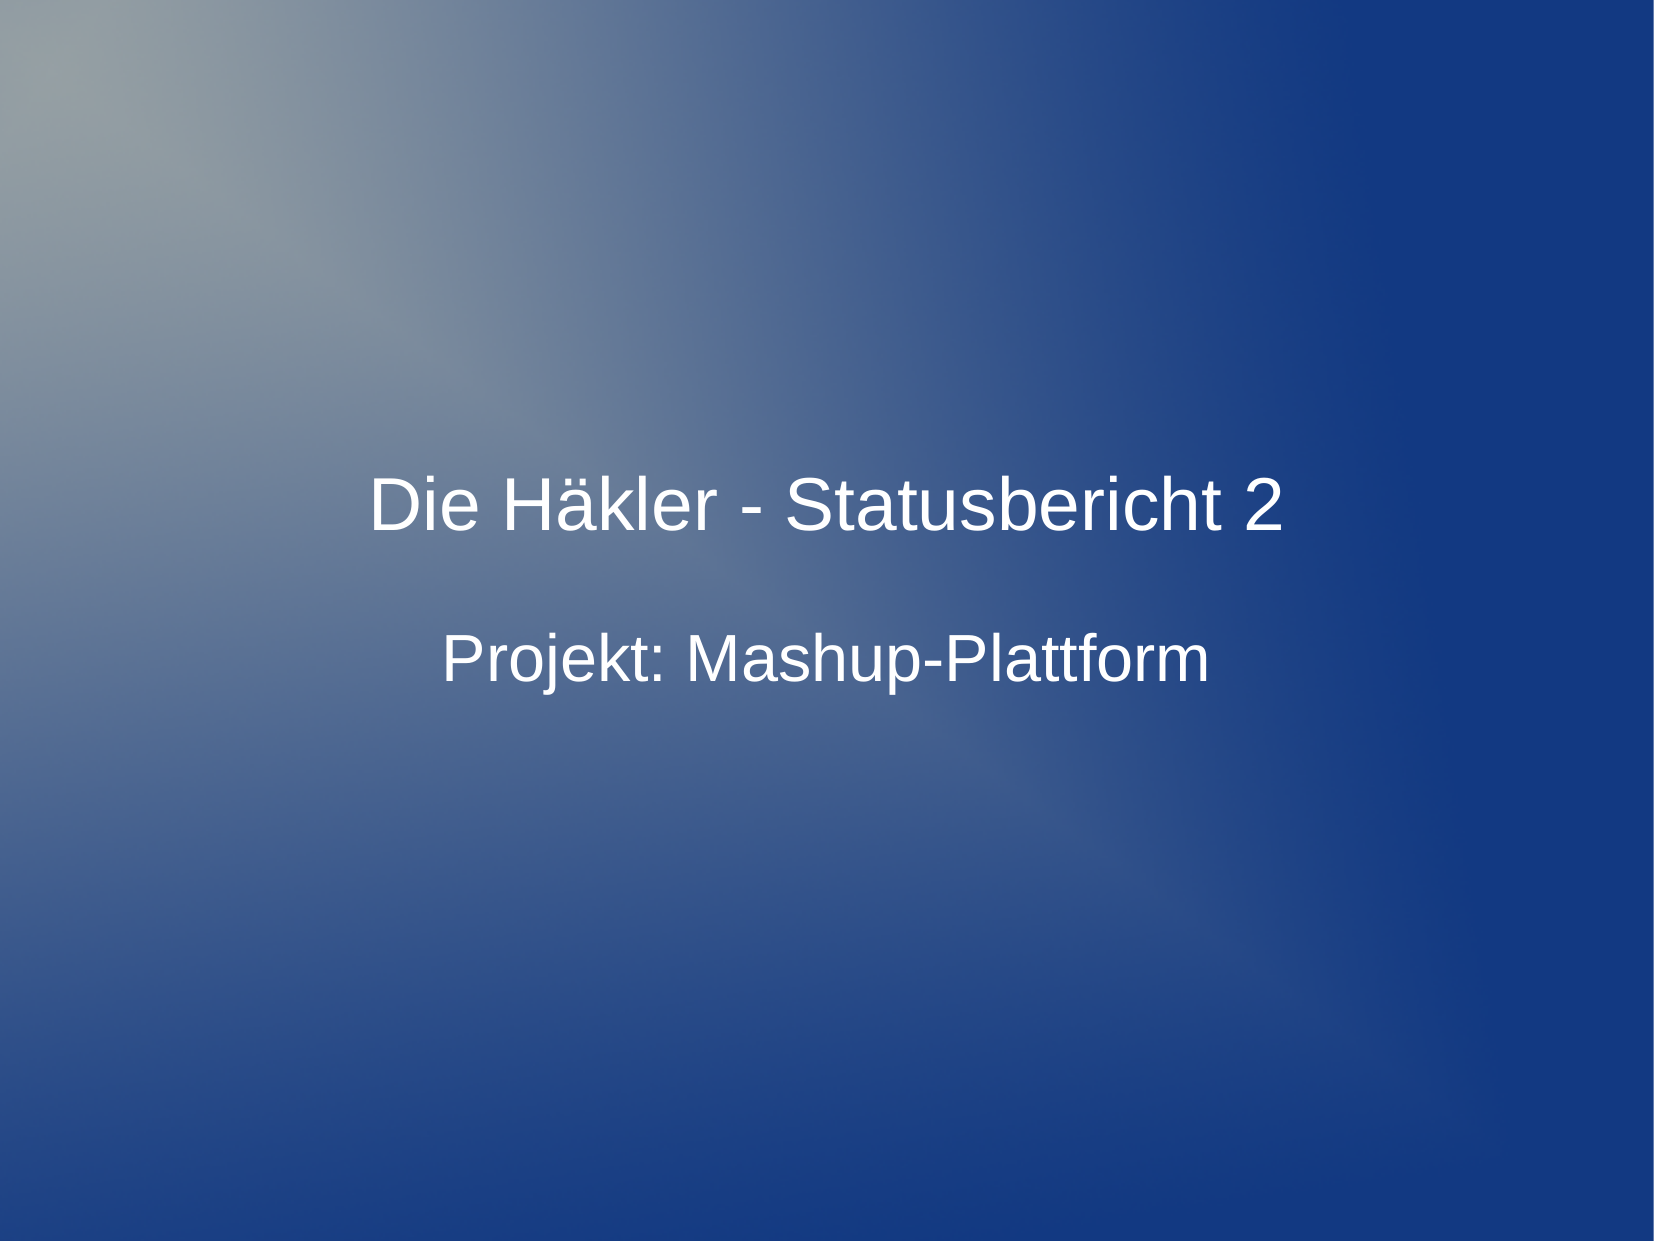

# Die Häkler - Statusbericht 2
Projekt: Mashup-Plattform